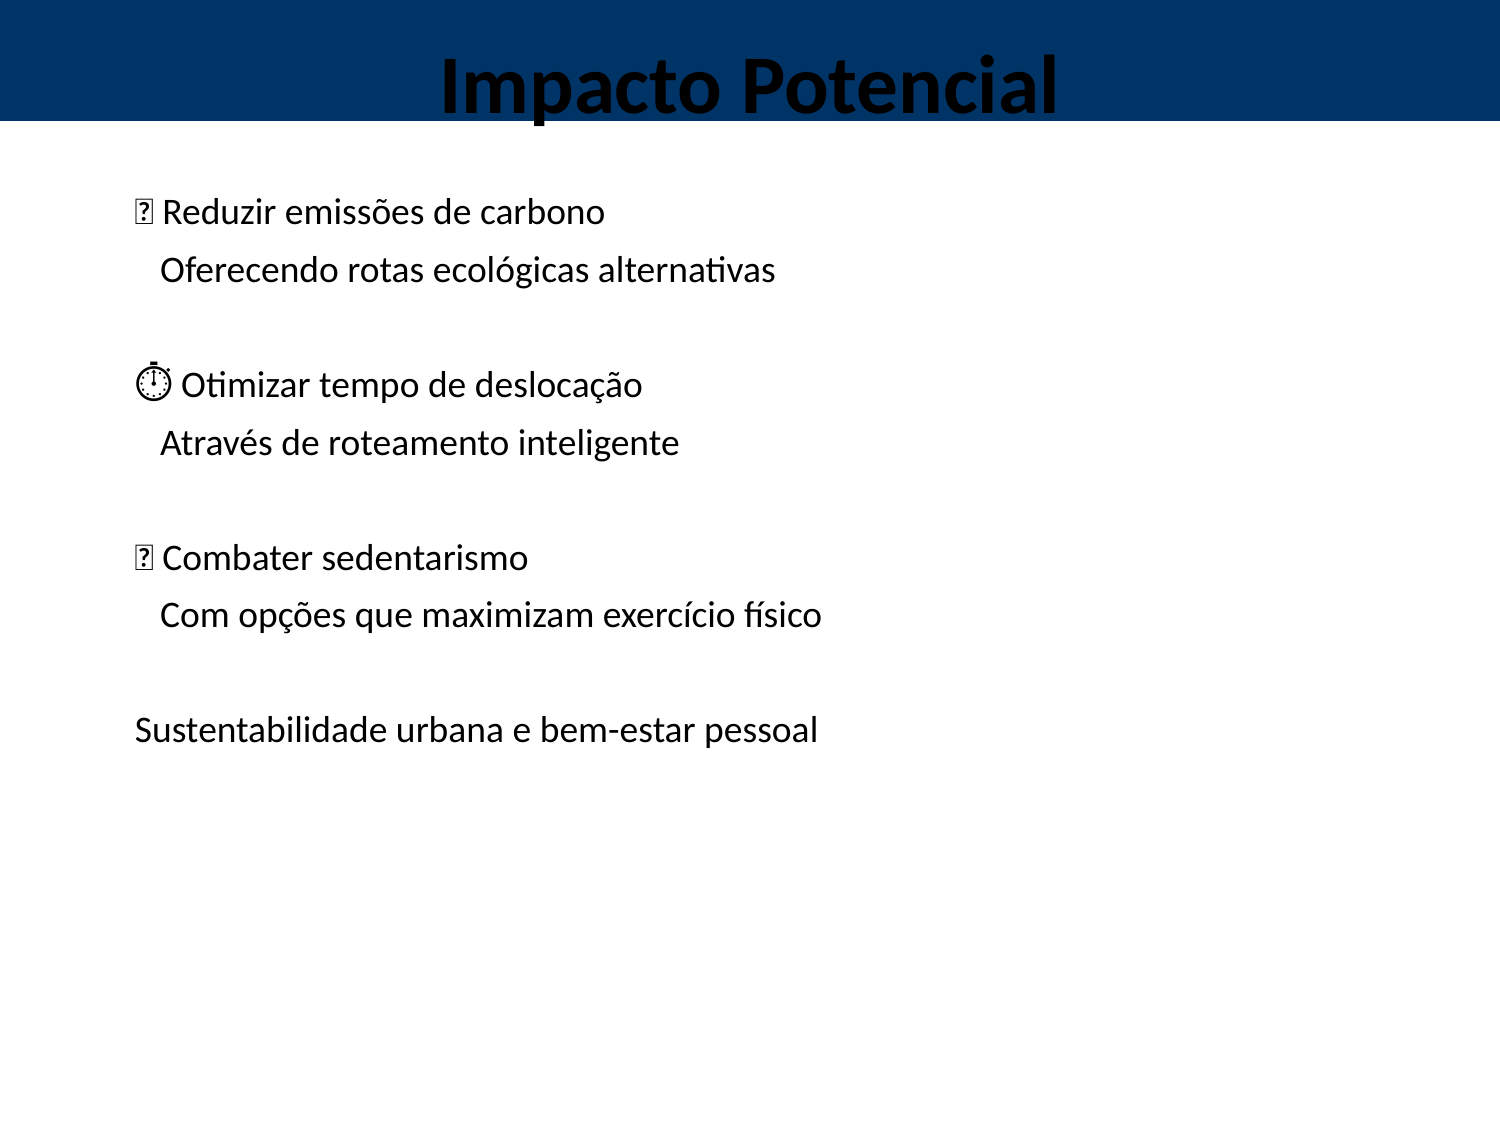

Impacto Potencial
🚗 Reduzir emissões de carbono
 Oferecendo rotas ecológicas alternativas
⏱ Otimizar tempo de deslocação
 Através de roteamento inteligente
🏃 Combater sedentarismo
 Com opções que maximizam exercício físico
Sustentabilidade urbana e bem-estar pessoal